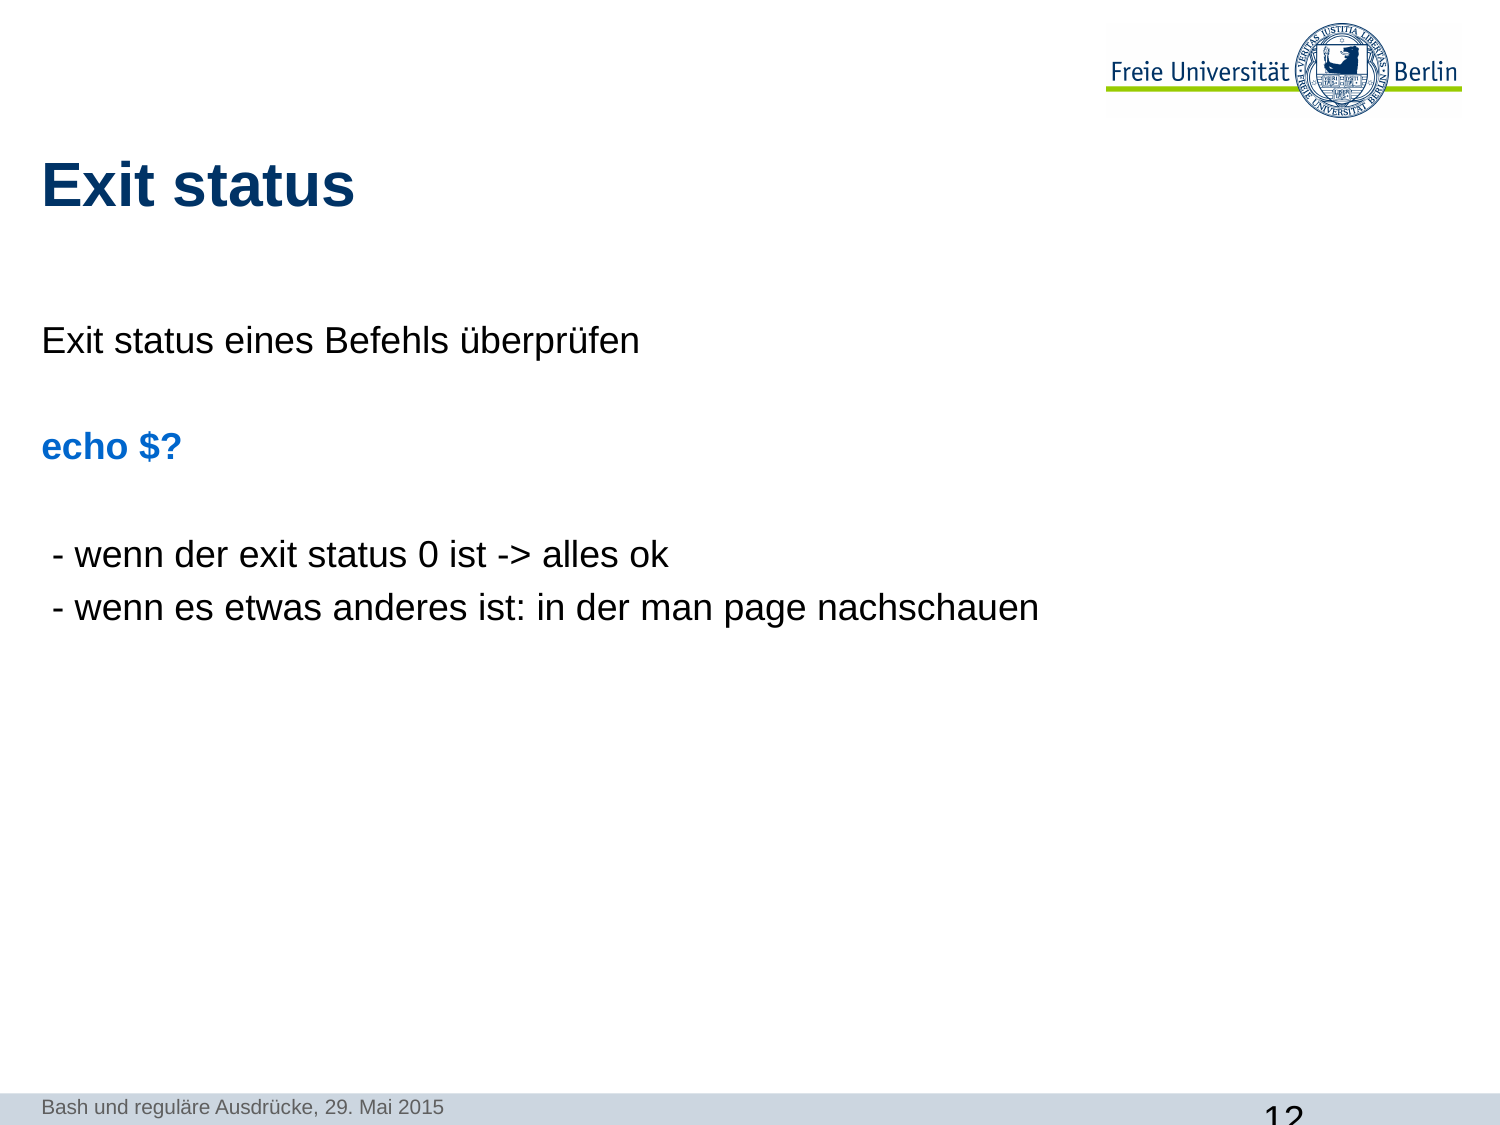

# Exit status
Exit status eines Befehls überprüfen
echo $?
 - wenn der exit status 0 ist -> alles ok
 - wenn es etwas anderes ist: in der man page nachschauen